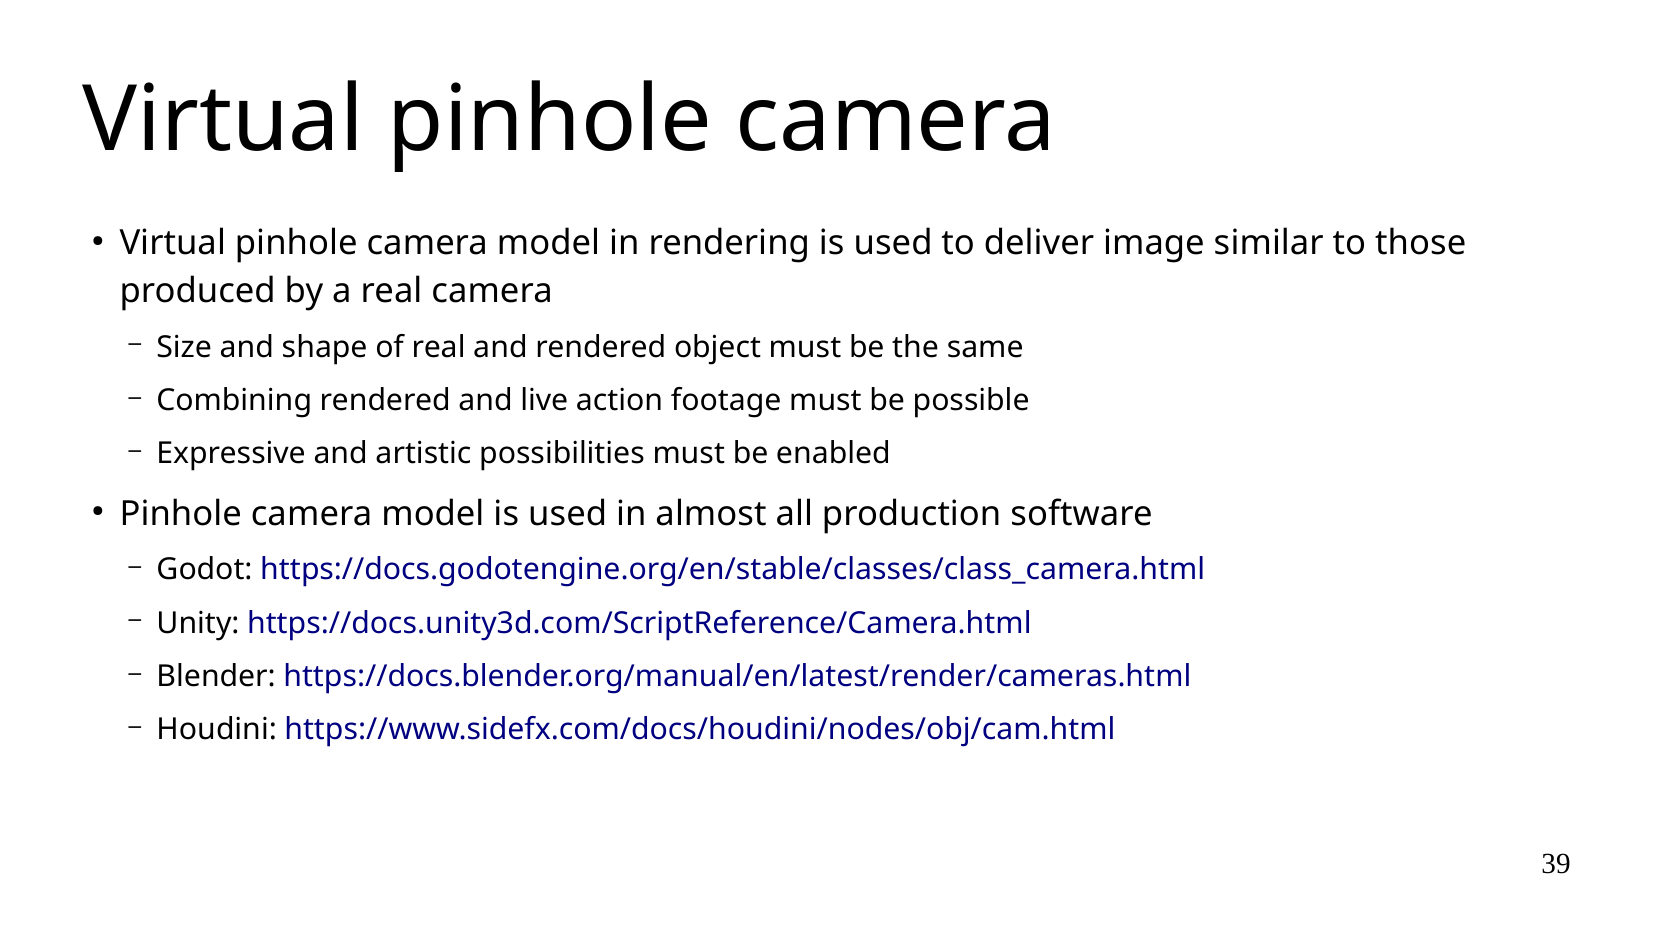

# Virtual pinhole camera
Virtual pinhole camera model in rendering is used to deliver image similar to those produced by a real camera
Size and shape of real and rendered object must be the same
Combining rendered and live action footage must be possible
Expressive and artistic possibilities must be enabled
Pinhole camera model is used in almost all production software
Godot: https://docs.godotengine.org/en/stable/classes/class_camera.html
Unity: https://docs.unity3d.com/ScriptReference/Camera.html
Blender: https://docs.blender.org/manual/en/latest/render/cameras.html
Houdini: https://www.sidefx.com/docs/houdini/nodes/obj/cam.html
39